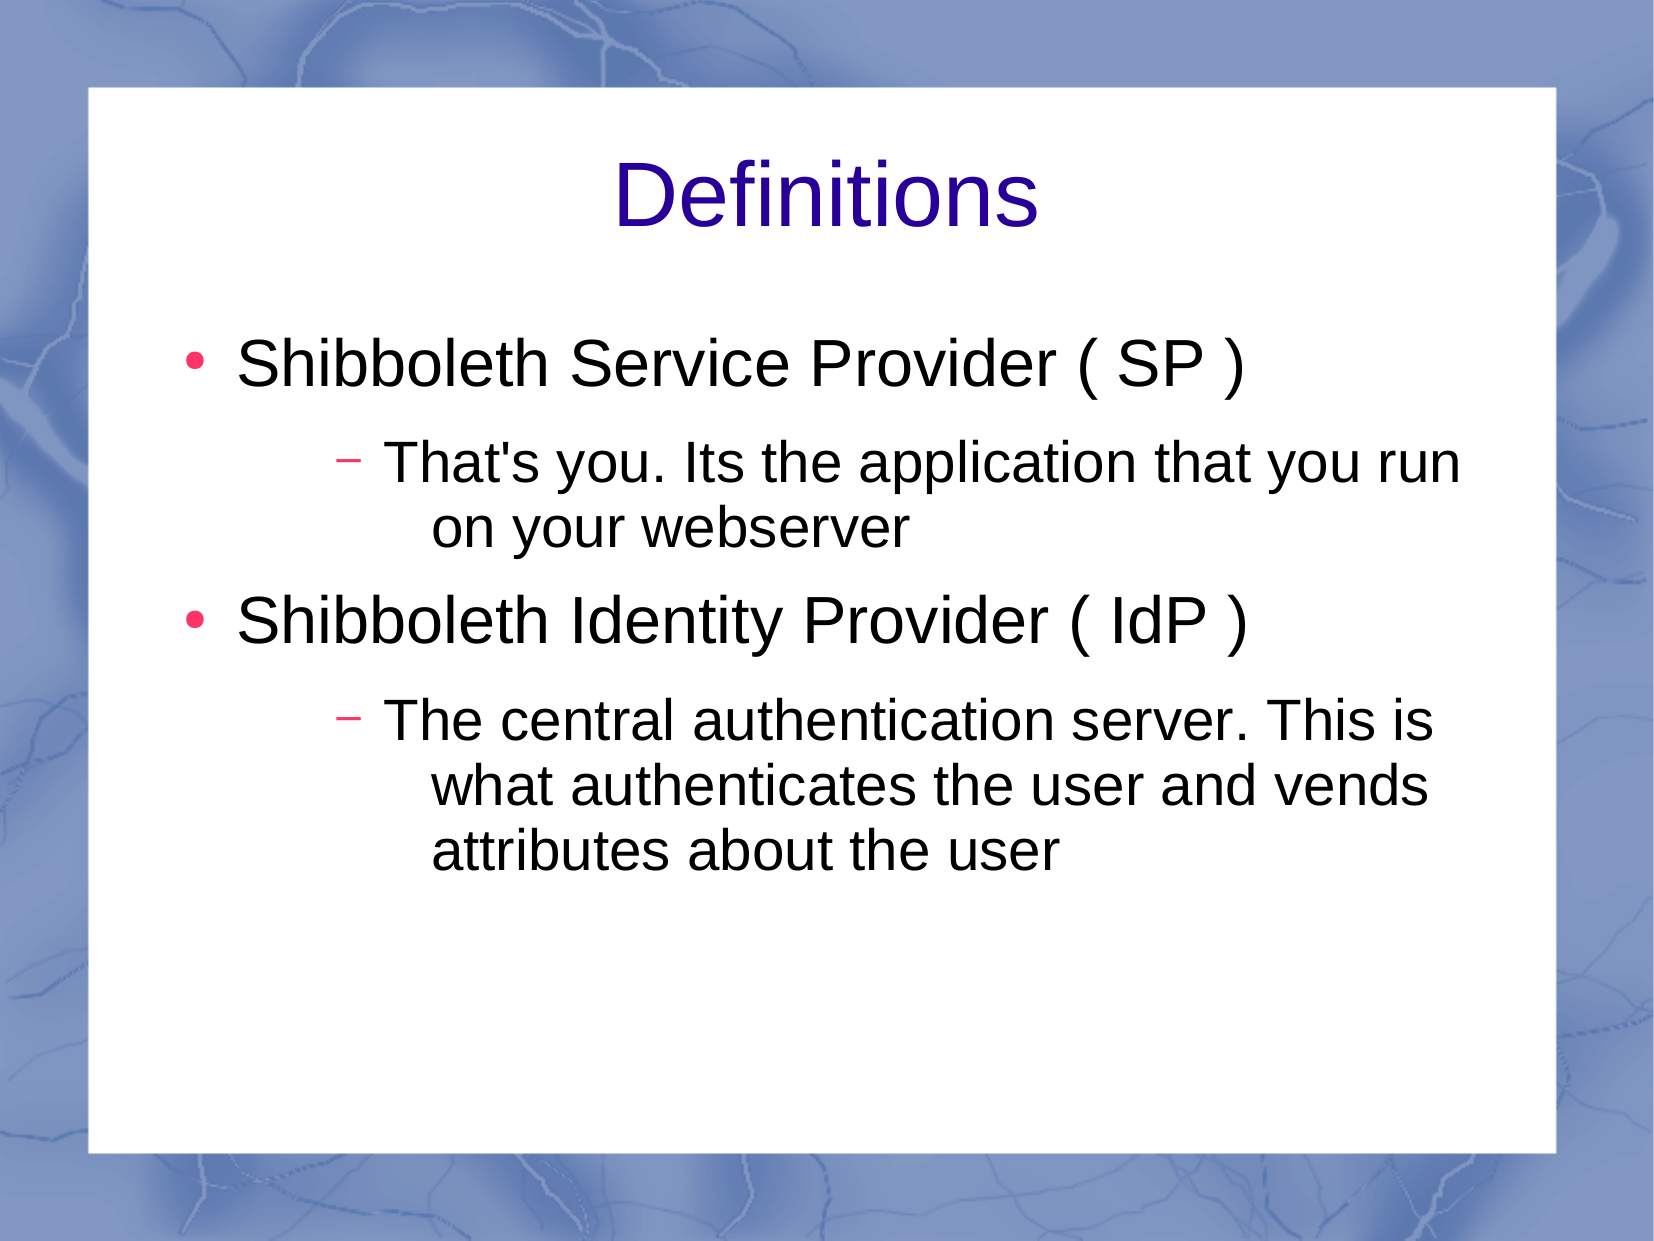

# Definitions
Shibboleth Service Provider ( SP )
That's you. Its the application that you run on your webserver
Shibboleth Identity Provider ( IdP )
The central authentication server. This is what authenticates the user and vends attributes about the user